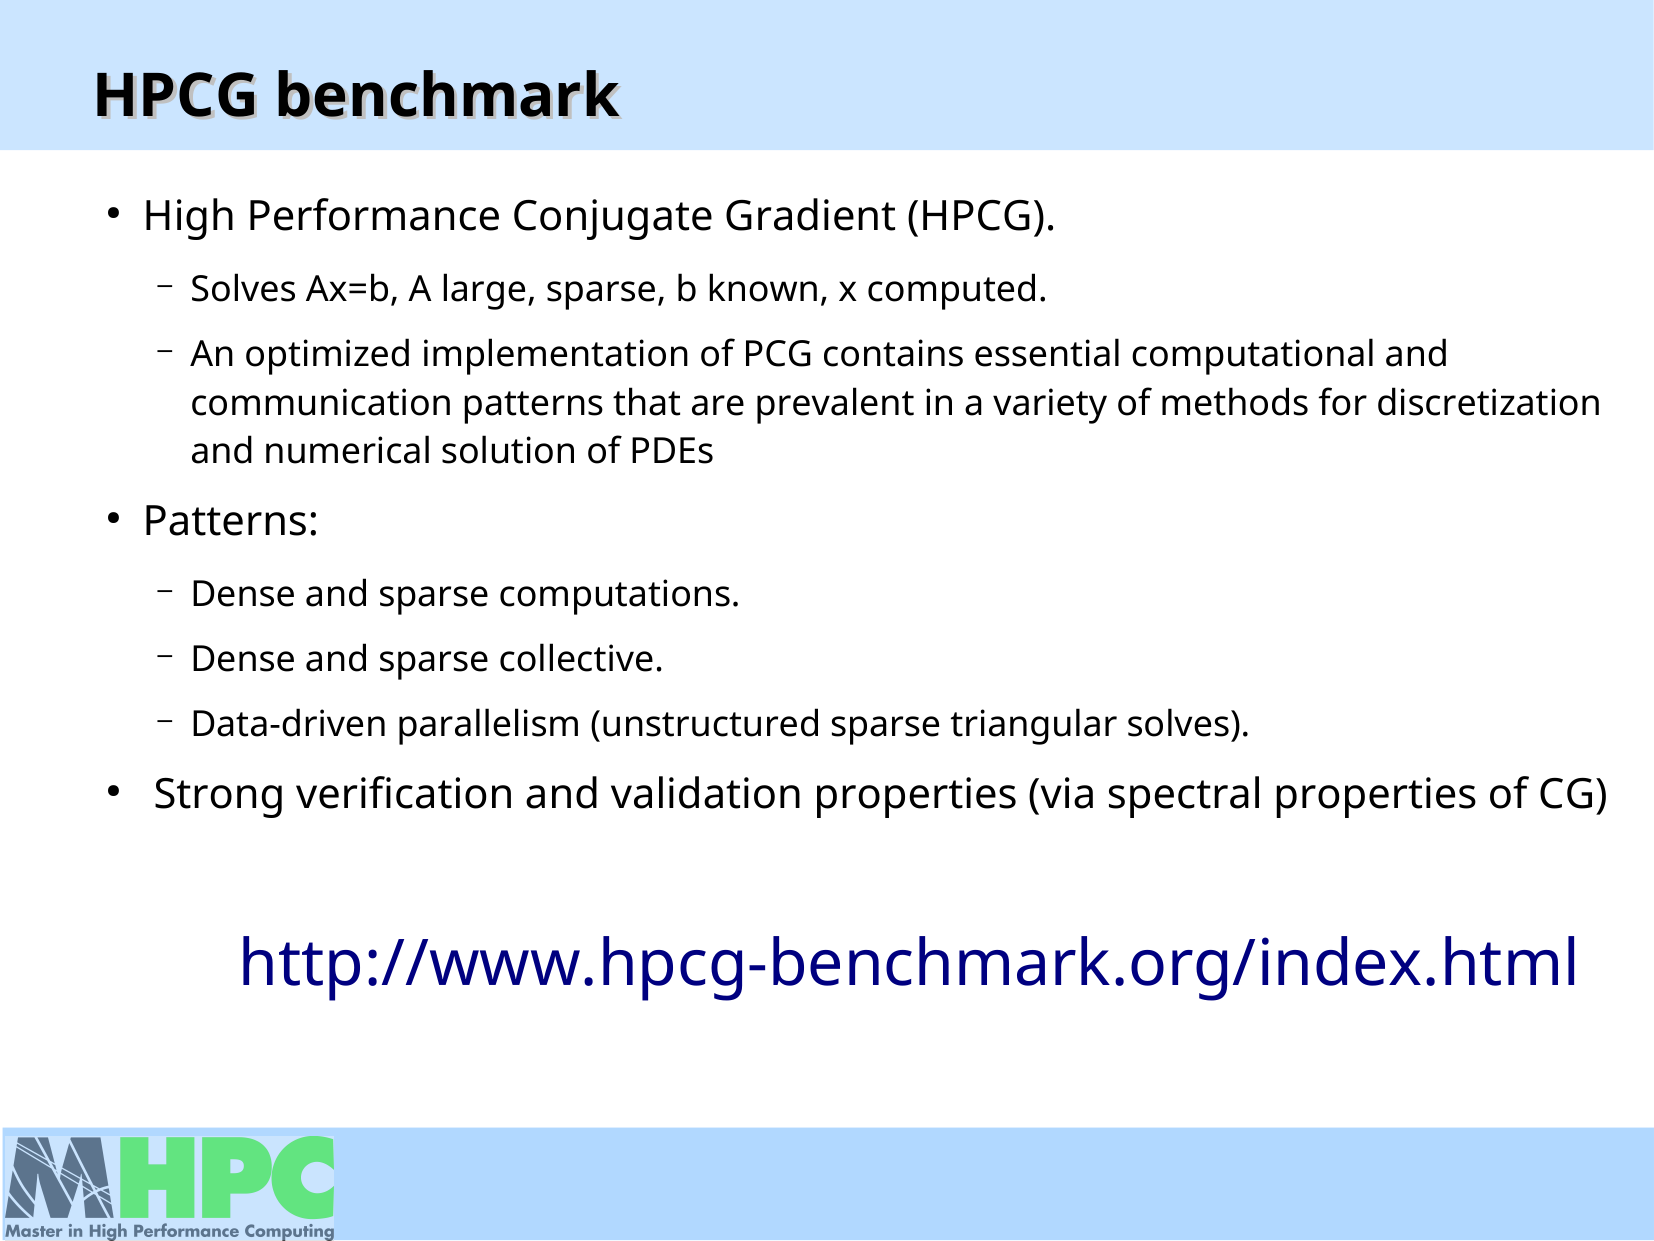

# HPCG benchmark
High Performance Conjugate Gradient (HPCG).
Solves Ax=b, A large, sparse, b known, x computed.
An optimized implementation of PCG contains essential computational and communication patterns that are prevalent in a variety of methods for discretization and numerical solution of PDEs
Patterns:
Dense and sparse computations.
Dense and sparse collective.
Data-driven parallelism (unstructured sparse triangular solves).
 Strong verification and validation properties (via spectral properties of CG)
http://www.hpcg-benchmark.org/index.html